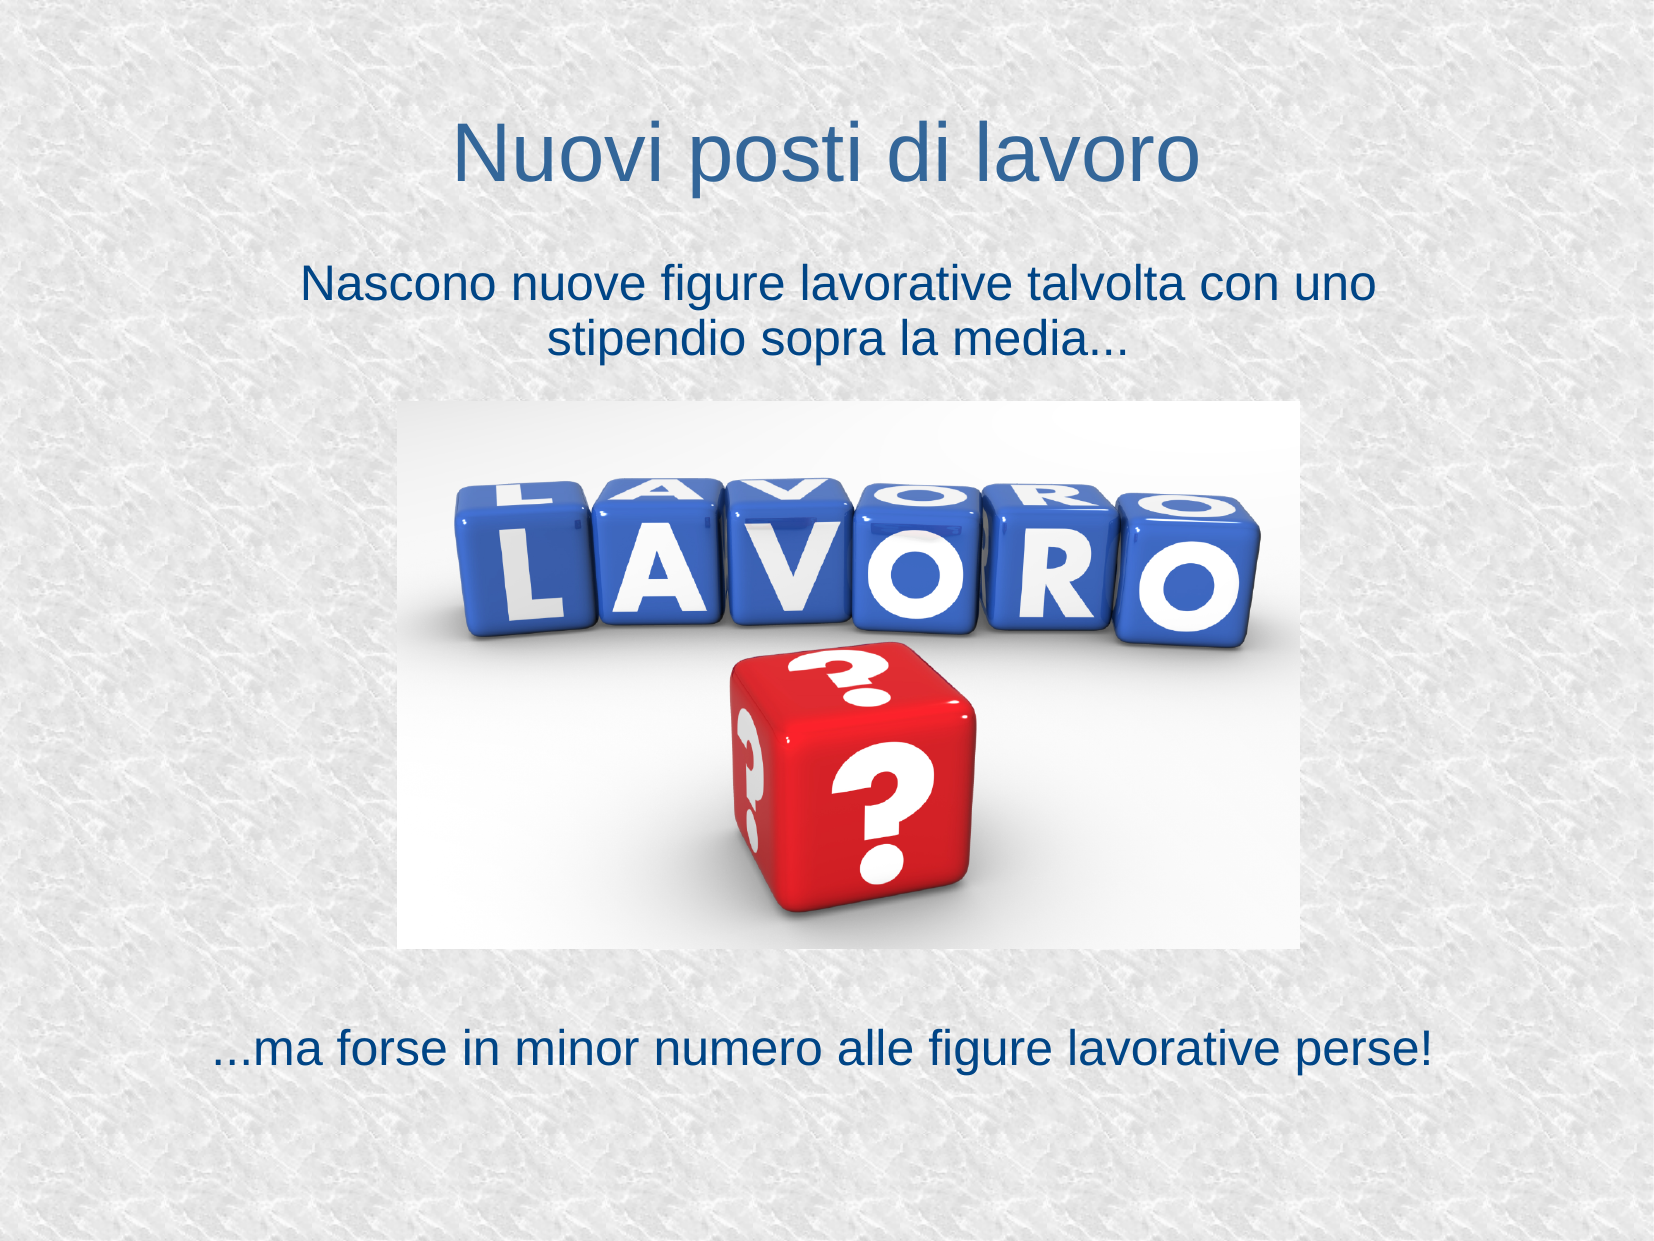

# Nuovi posti di lavoro
Nascono nuove figure lavorative talvolta con uno stipendio sopra la media...
...ma forse in minor numero alle figure lavorative perse!